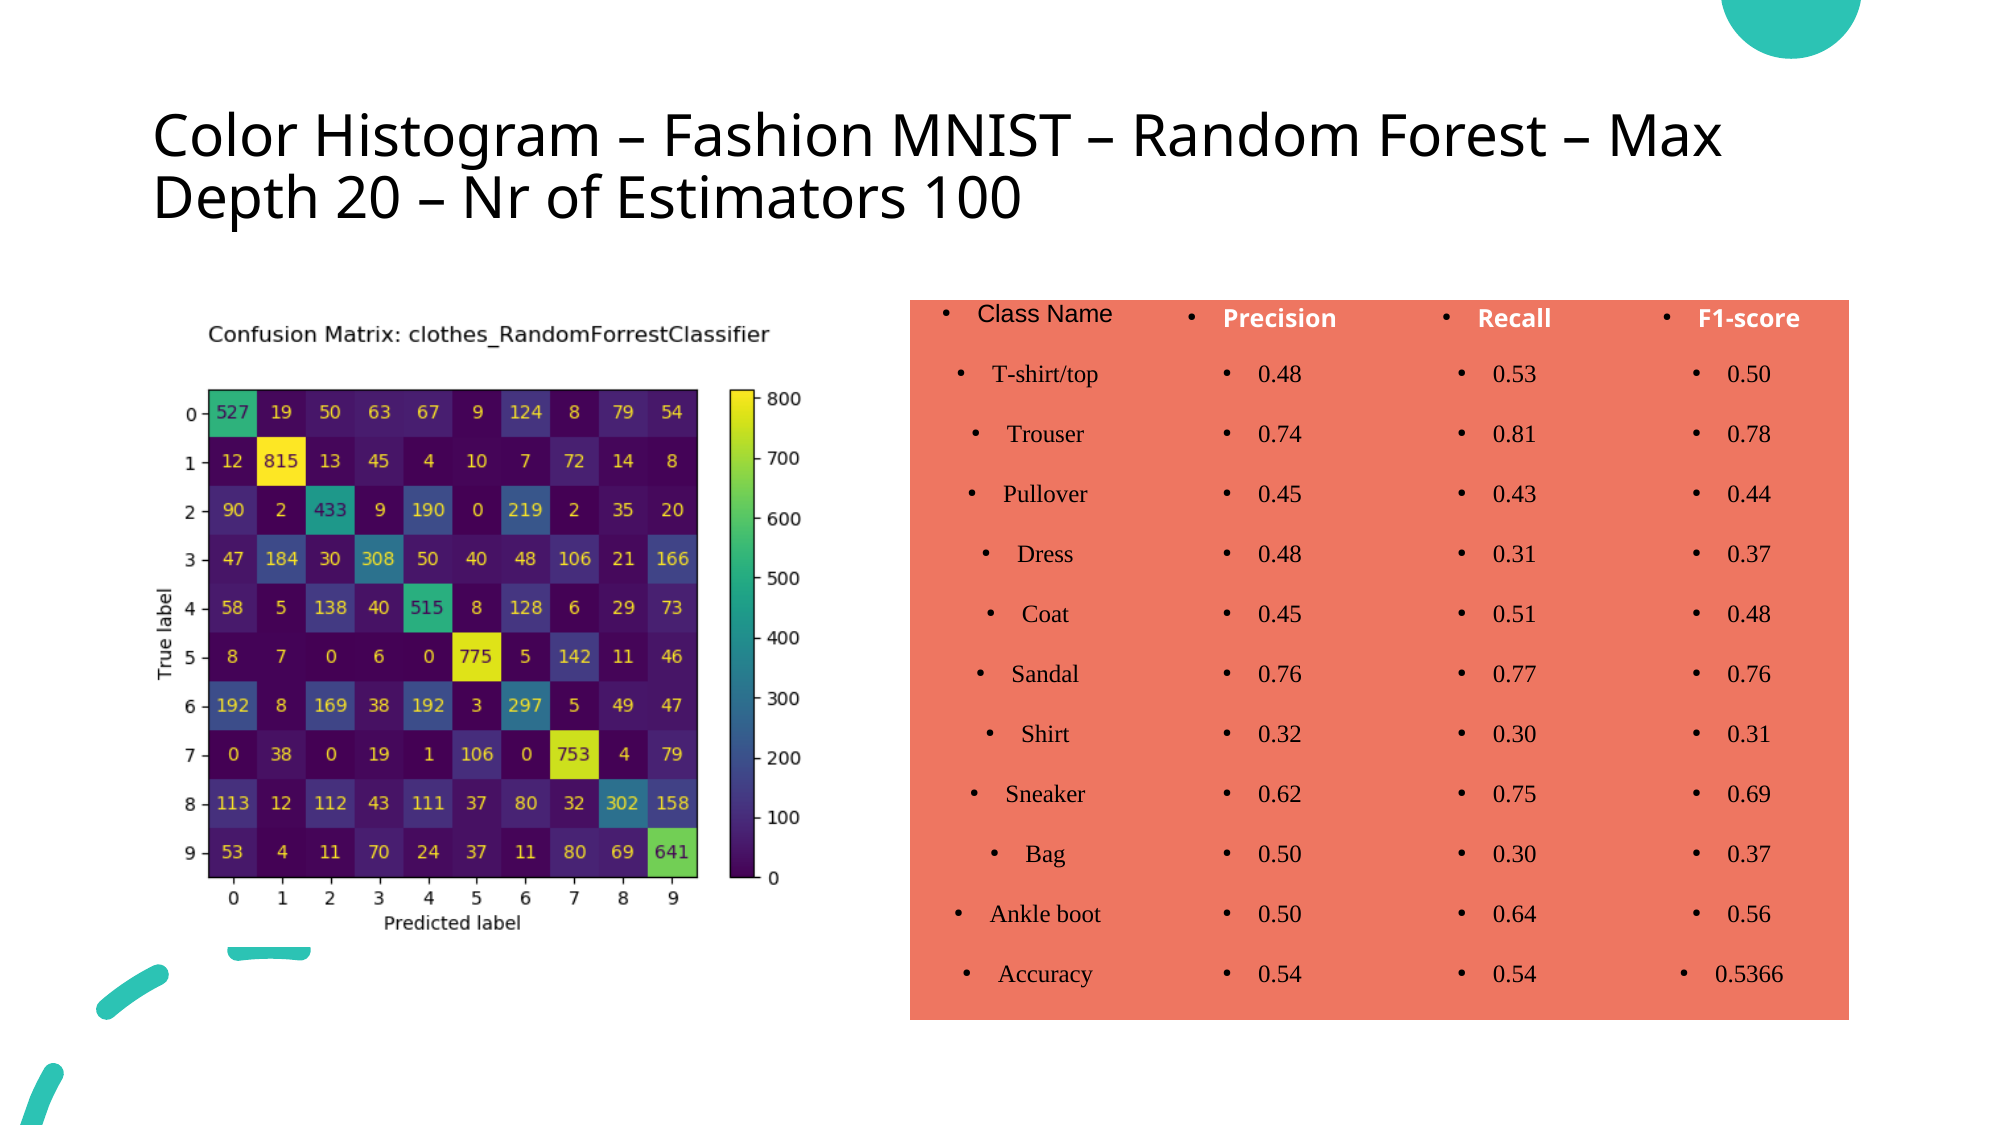

# Color Histogram – Fashion MNIST – Random Forest – Max Depth 20 – Nr of Estimators 100
| ​Class Name | Precision​ | Recall​ | F1-score​ |
| --- | --- | --- | --- |
| T-shirt/top​ | 0.48​ | 0.53​ | 0.50​ |
| Trouser​ | 0.74​ | 0.81​ | 0.78​ |
| Pullover​ | 0.45​ | 0.43​ | 0.44​ |
| Dress​ | 0.48​ | 0.31​ | 0.37​ |
| Coat​ | 0.45​ | 0.51​ | 0.48​ |
| Sandal​ | 0.76​ | 0.77​ | 0.76​ |
| Shirt​ | 0.32​ | 0.30​ | 0.31​ |
| Sneaker​ | 0.62​ | 0.75​ | 0.69​ |
| Bag​ | 0.50​ | 0.30​ | 0.37​ |
| Ankle boot | 0.50​ | 0.64​ | 0.56​ |
| Accuracy​ | 0.54​ | 0.54​ | 0.5366​ |